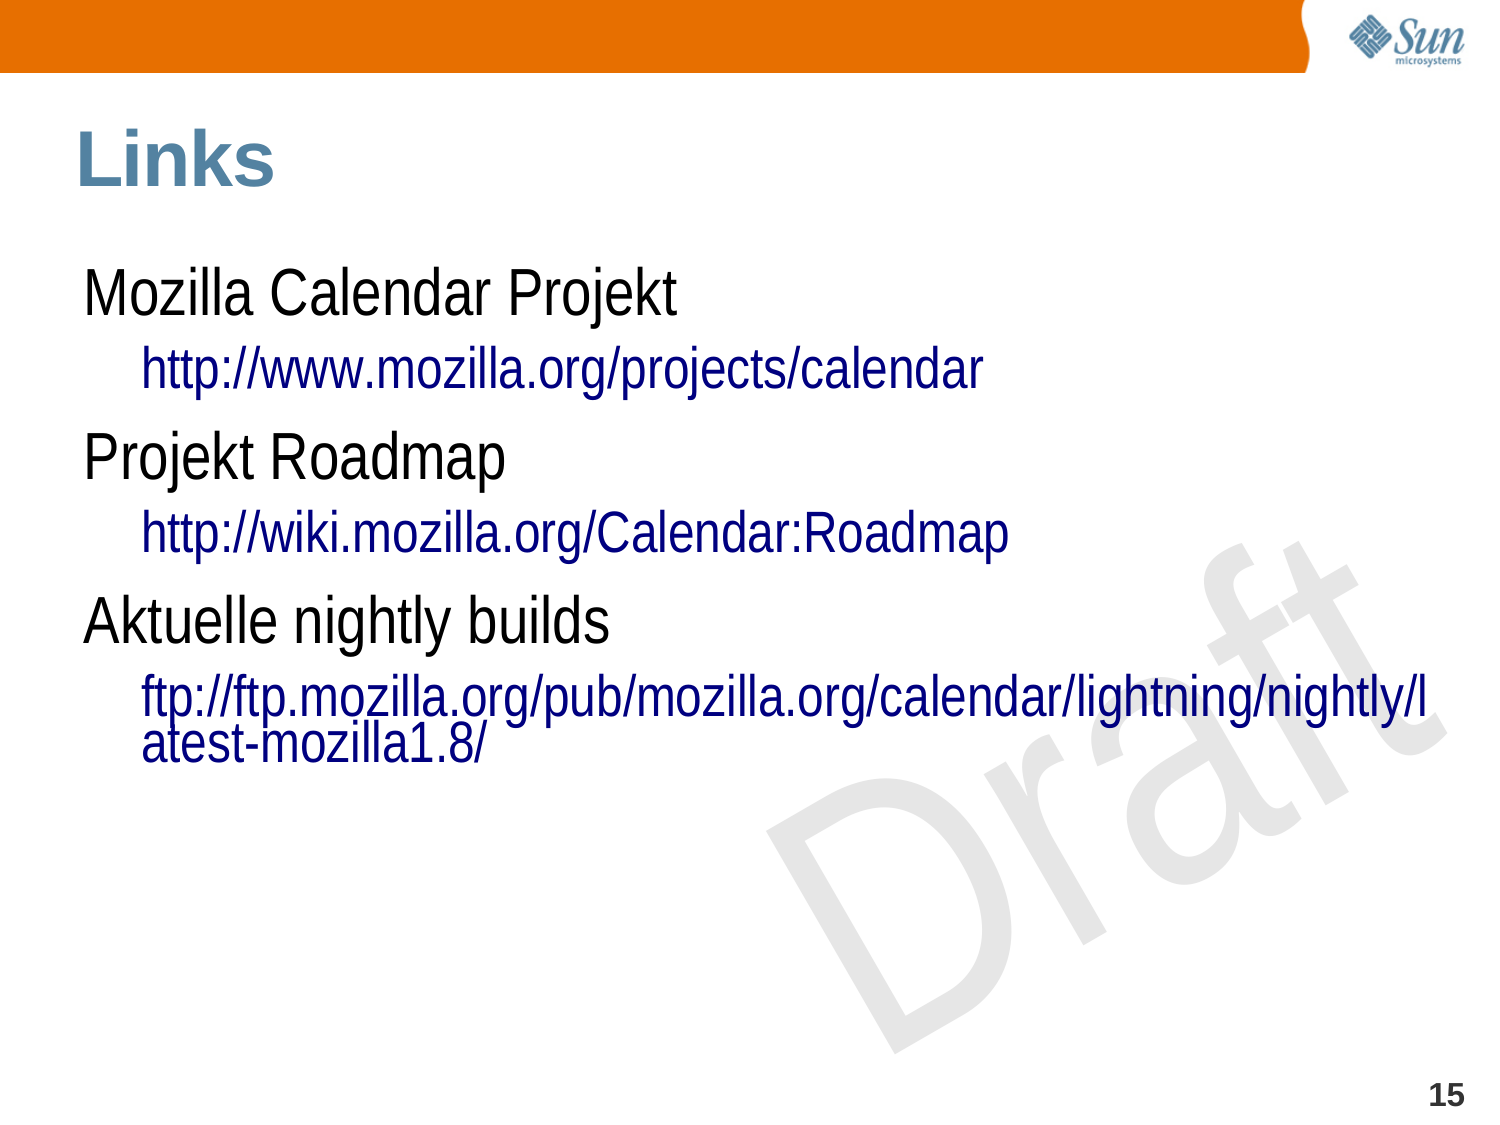

# Links
Mozilla Calendar Projekt
http://www.mozilla.org/projects/calendar
Projekt Roadmap
http://wiki.mozilla.org/Calendar:Roadmap
Aktuelle nightly builds
ftp://ftp.mozilla.org/pub/mozilla.org/calendar/lightning/nightly/latest-mozilla1.8/